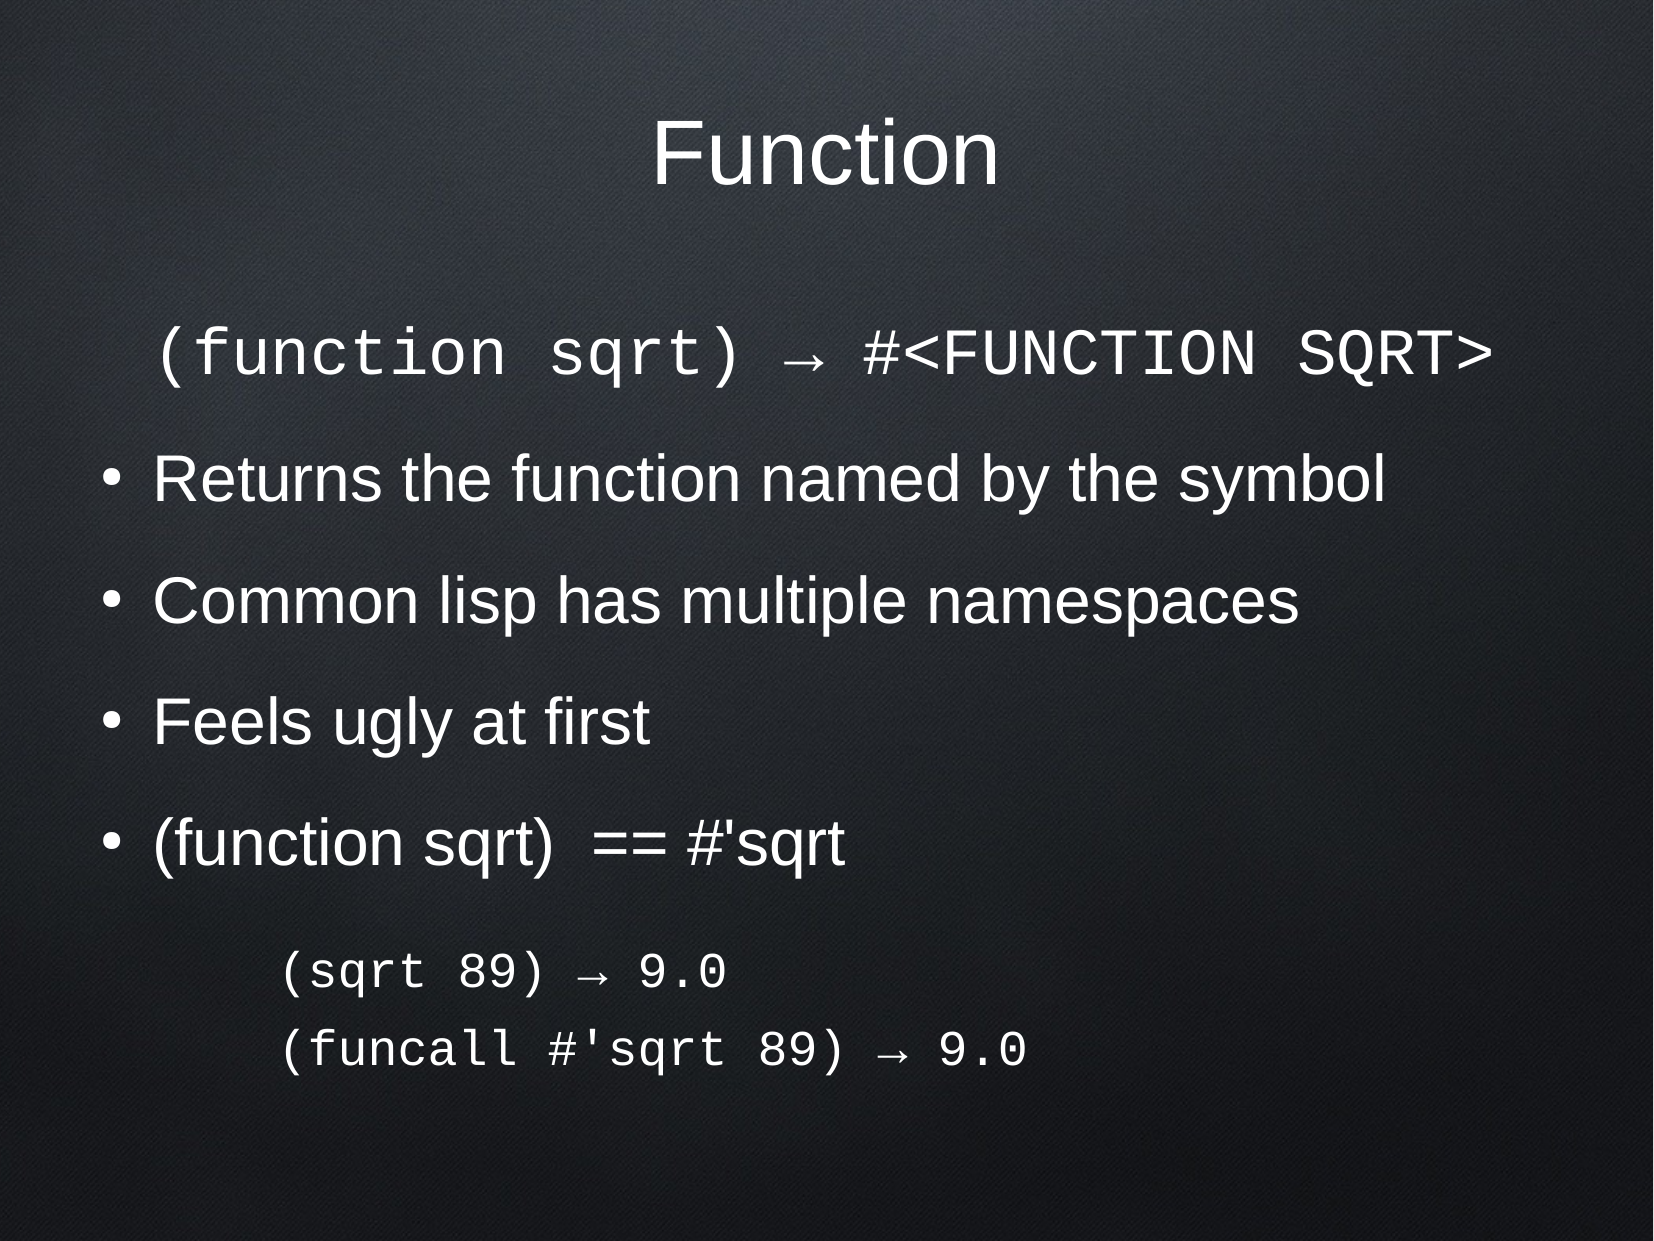

# Function
(function sqrt) → #<FUNCTION SQRT>
Returns the function named by the symbol
Common lisp has multiple namespaces
Feels ugly at first
(function sqrt) == #'sqrt
(sqrt 89) → 9.0
(funcall #'sqrt 89) → 9.0